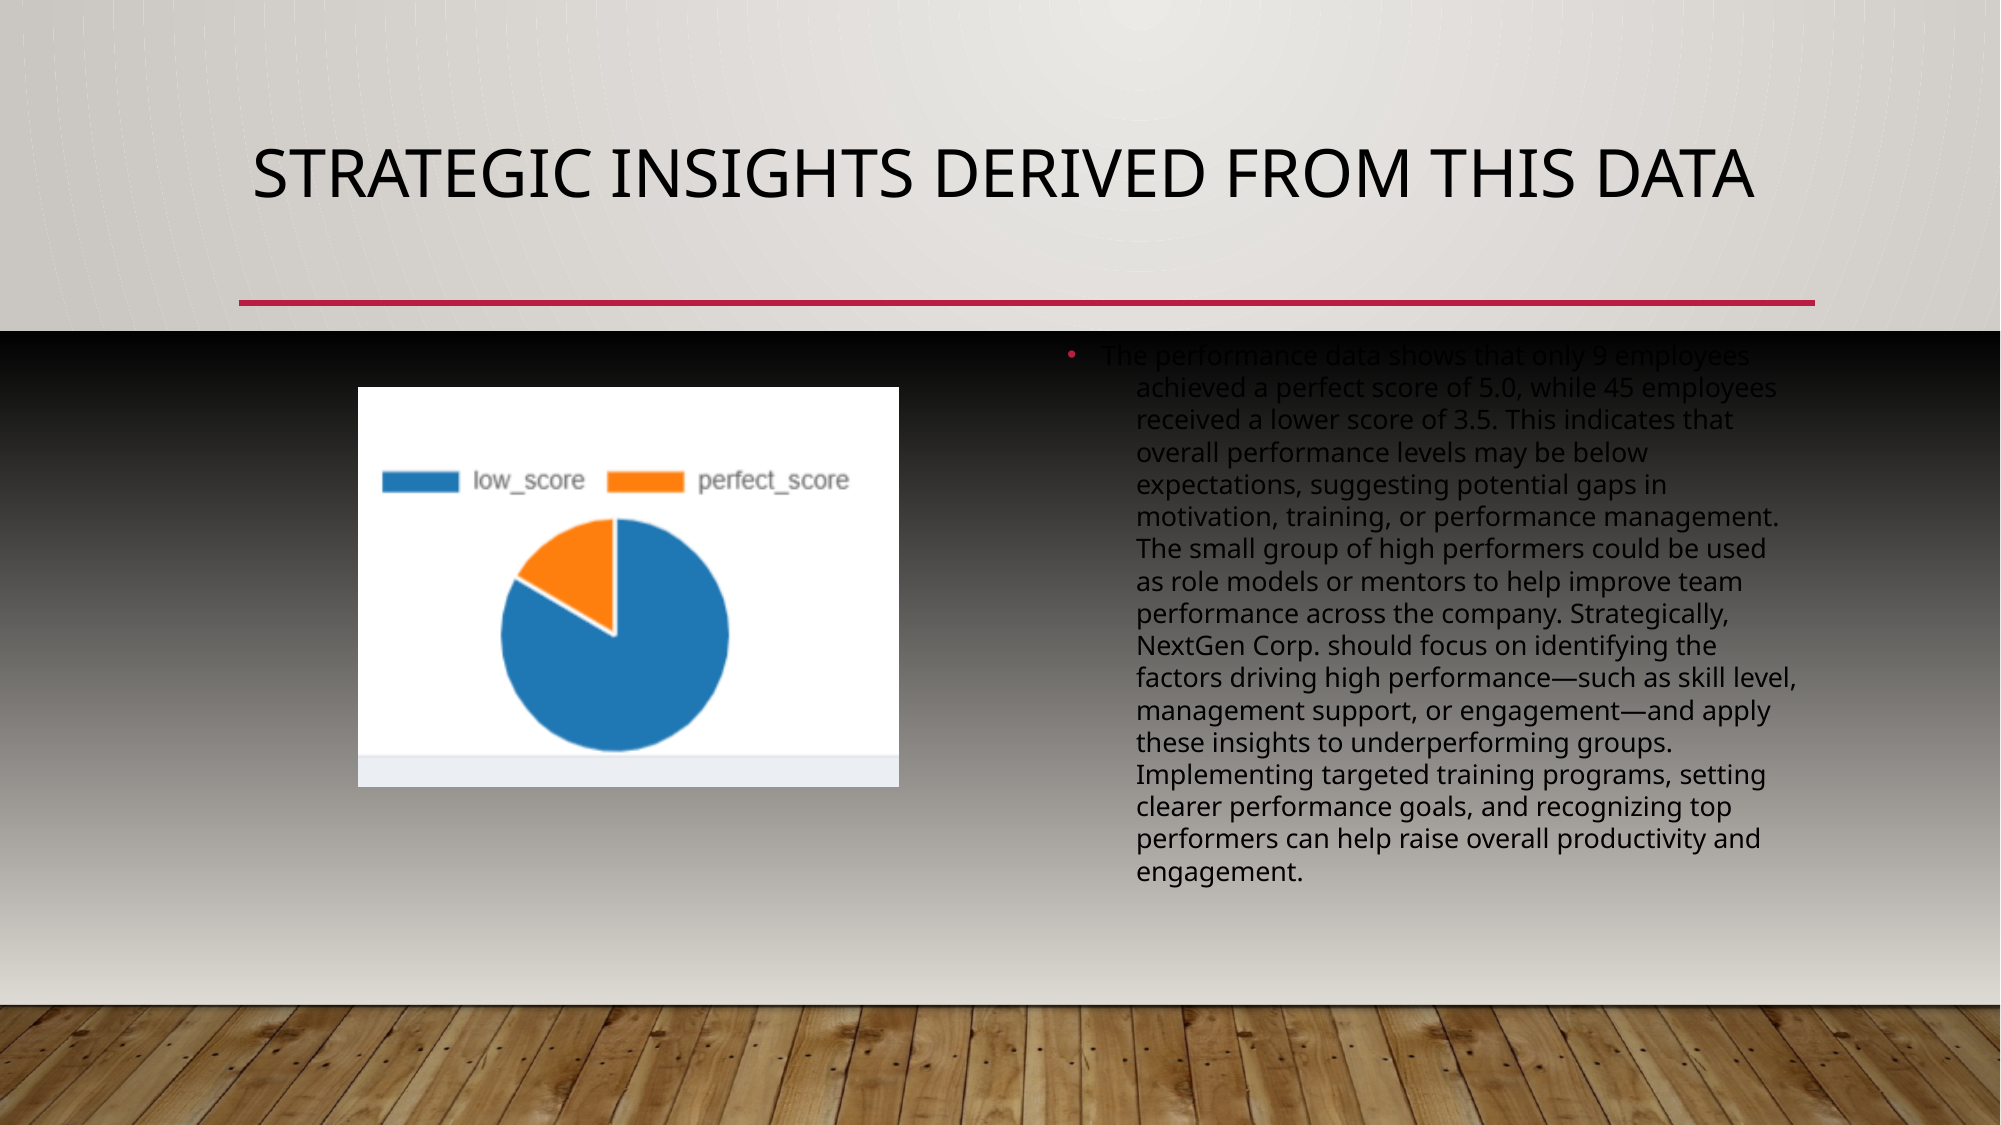

# Strategic insights derived from tHIS data
The performance data shows that only 9 employees achieved a perfect score of 5.0, while 45 employees received a lower score of 3.5. This indicates that overall performance levels may be below expectations, suggesting potential gaps in motivation, training, or performance management. The small group of high performers could be used as role models or mentors to help improve team performance across the company. Strategically, NextGen Corp. should focus on identifying the factors driving high performance—such as skill level, management support, or engagement—and apply these insights to underperforming groups. Implementing targeted training programs, setting clearer performance goals, and recognizing top performers can help raise overall productivity and engagement.